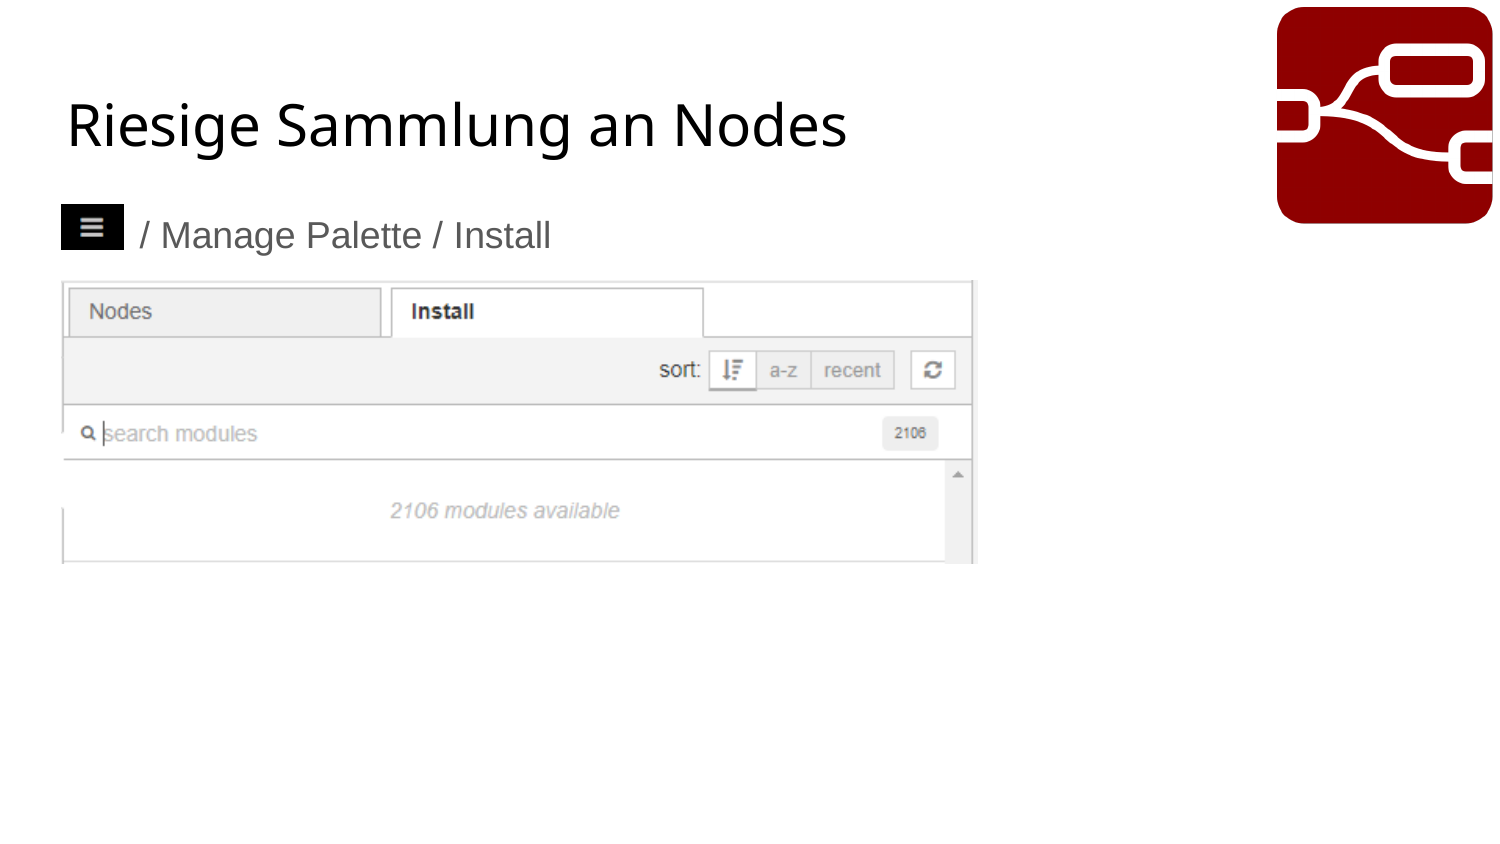

# Riesige Sammlung an Nodes
 / Manage Palette / Install